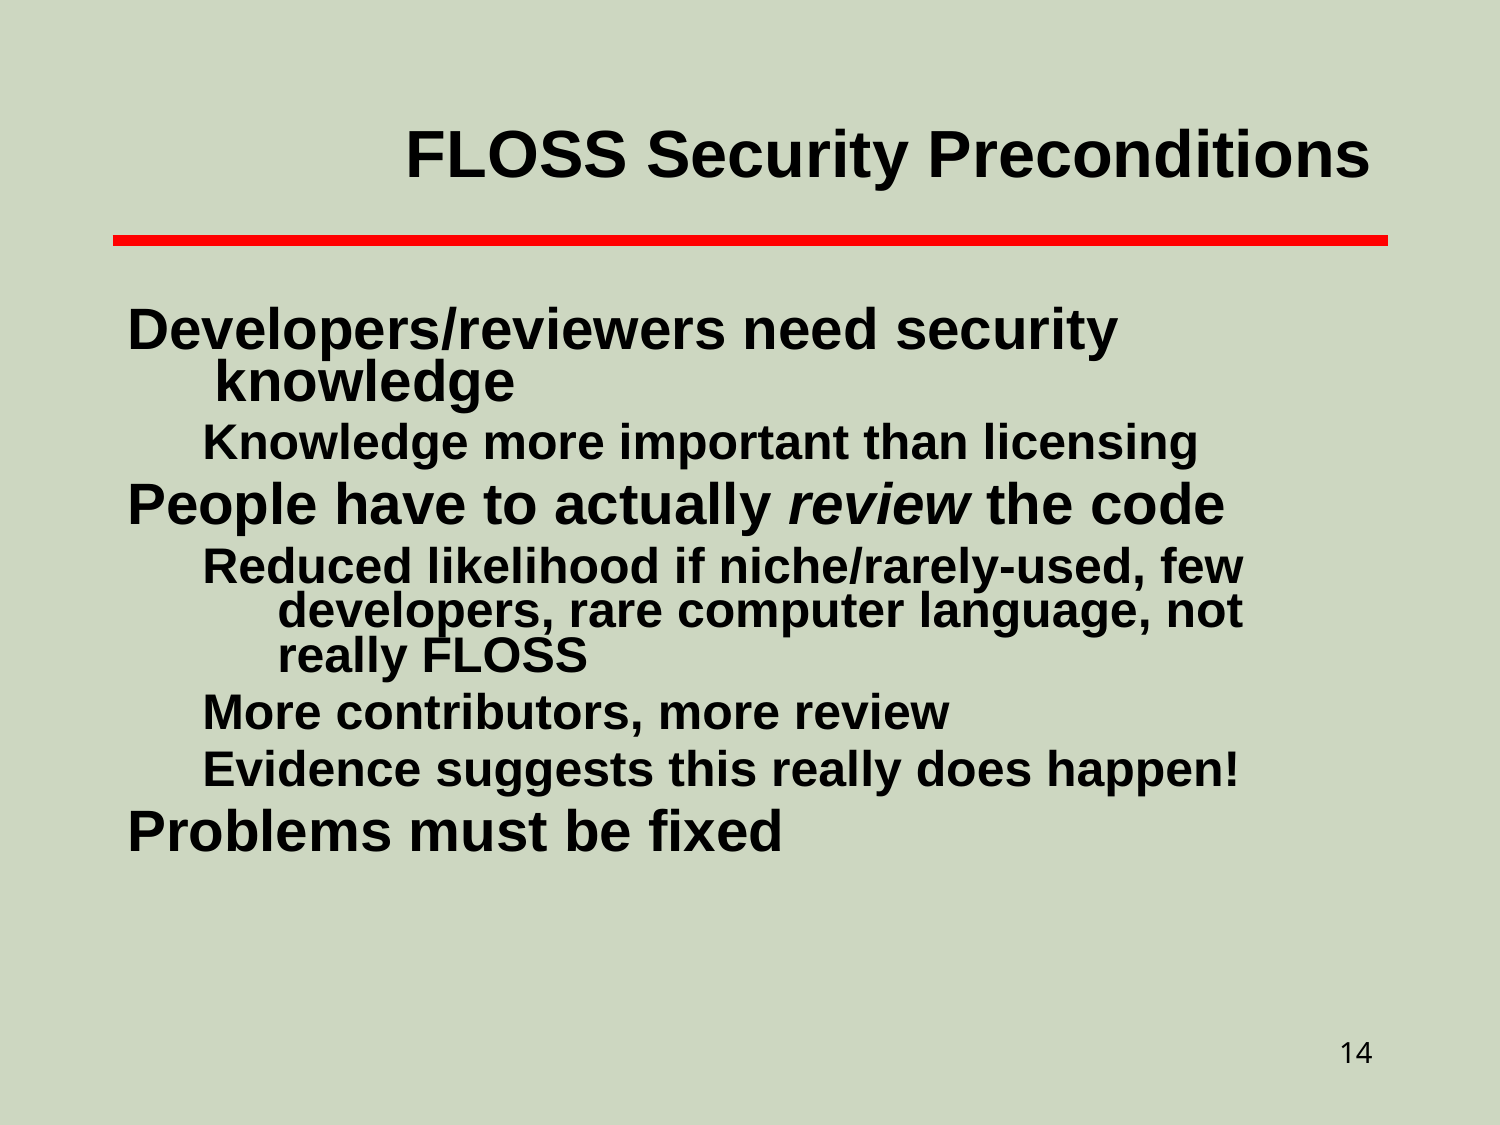

# FLOSS Security Preconditions
Developers/reviewers need security knowledge
Knowledge more important than licensing
People have to actually review the code
Reduced likelihood if niche/rarely-used, few developers, rare computer language, not really FLOSS
More contributors, more review
Evidence suggests this really does happen!
Problems must be fixed